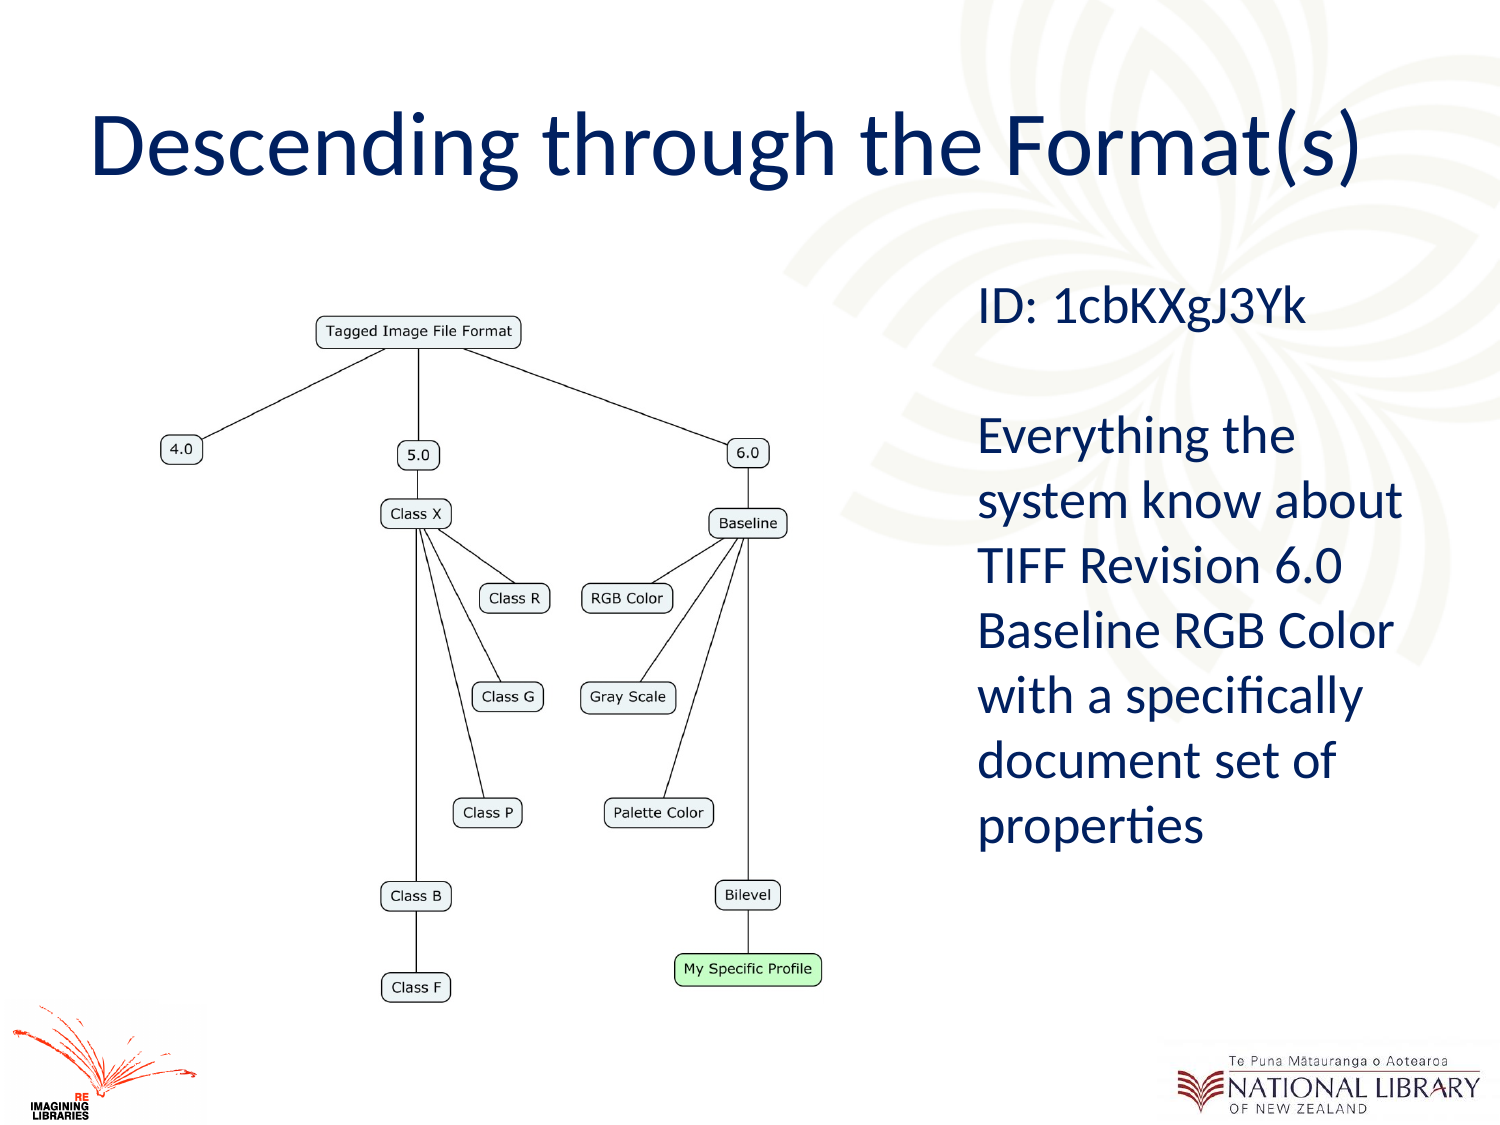

Descending through the Format(s)
ID: 1cbKXgJ3Yk
Everything the system know about TIFF Revision 6.0 Baseline RGB Color with a specifically document set of properties